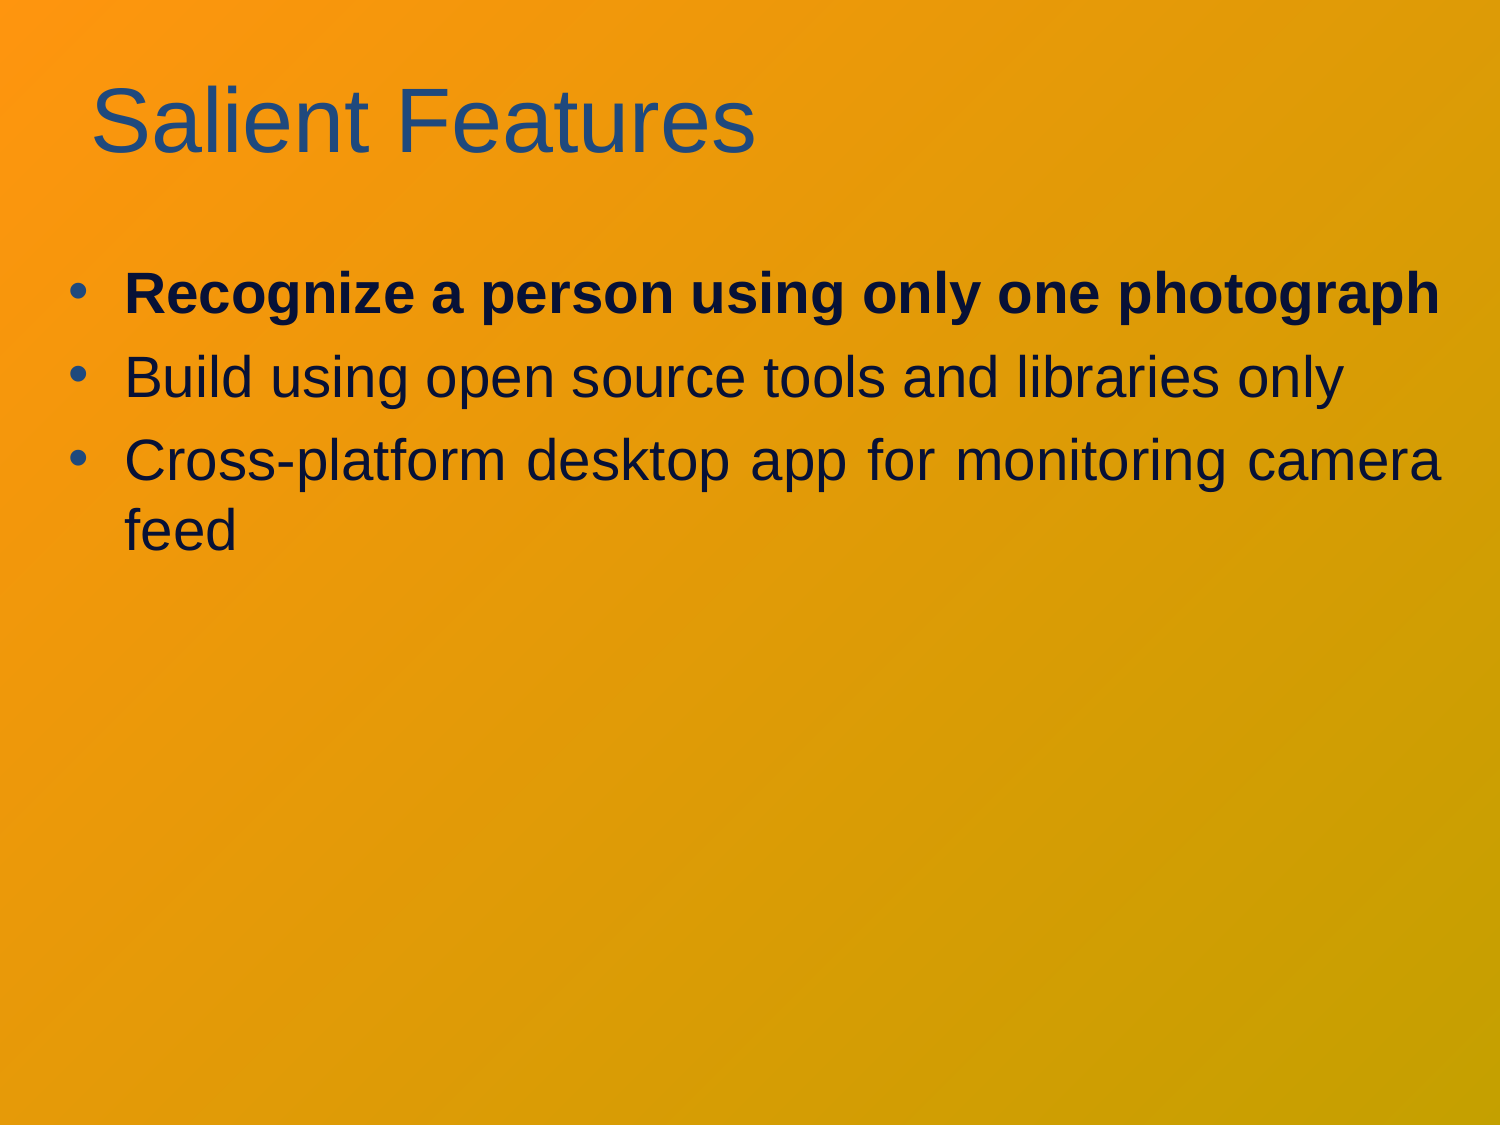

# Salient Features
Recognize a person using only one photograph
Build using open source tools and libraries only
Cross-platform desktop app for monitoring camera feed